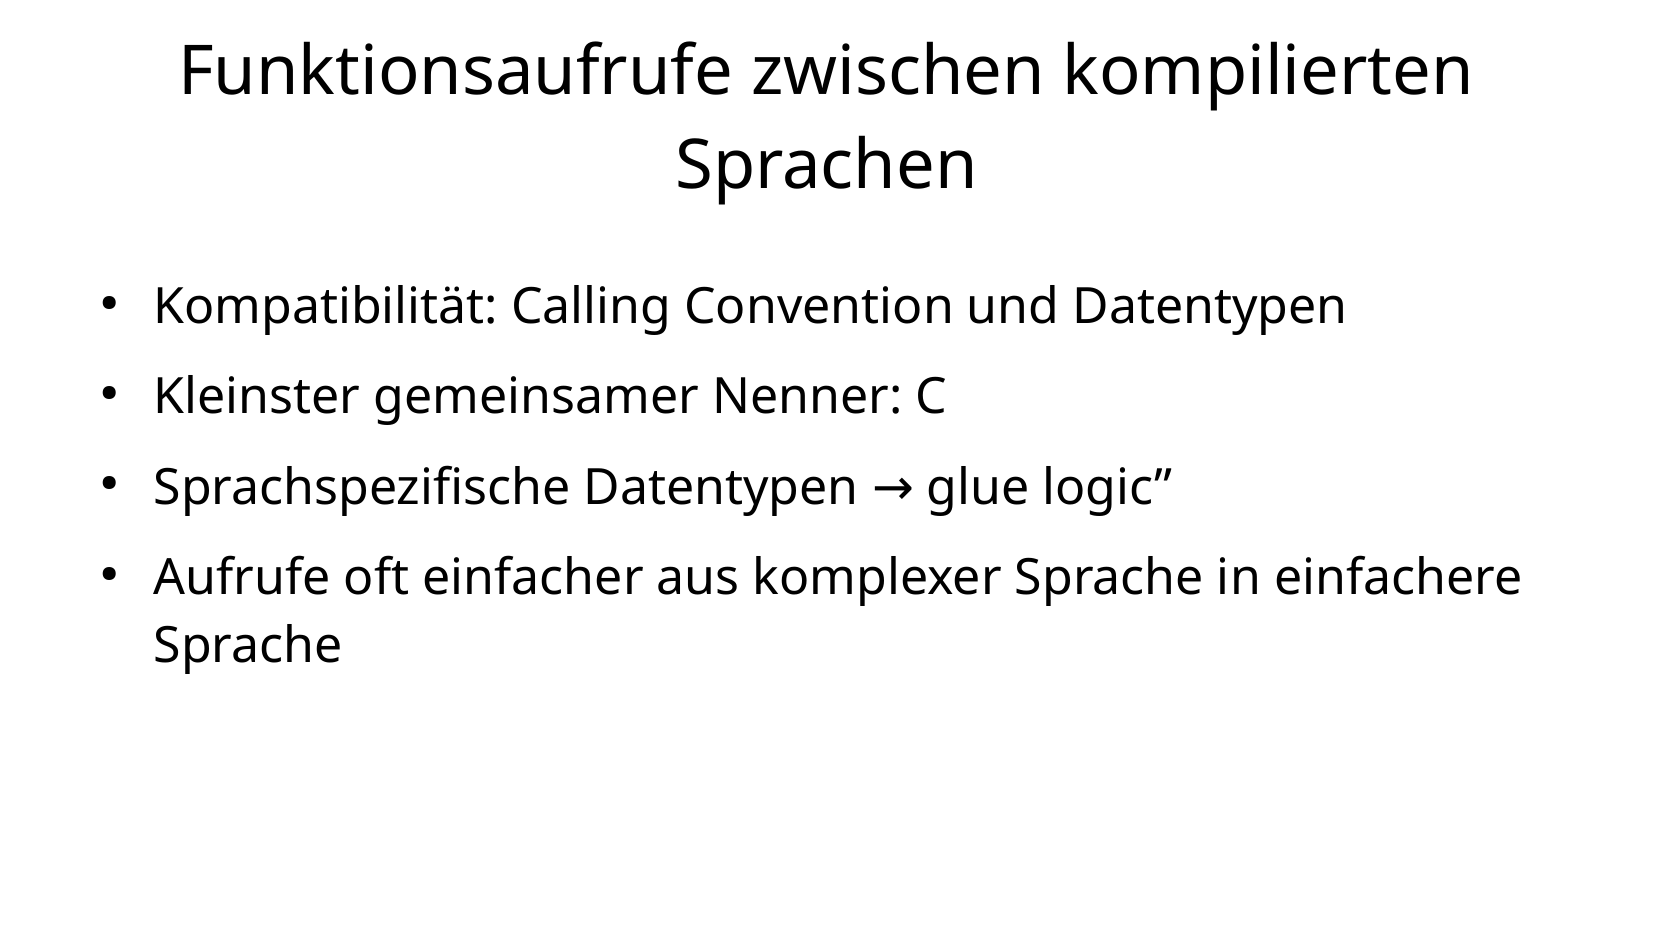

# Funktionsaufrufe zwischen kompilierten Sprachen
Kompatibilität: Calling Convention und Datentypen
Kleinster gemeinsamer Nenner: C
Sprachspezifische Datentypen → glue logic”
Aufrufe oft einfacher aus komplexer Sprache in einfachere Sprache